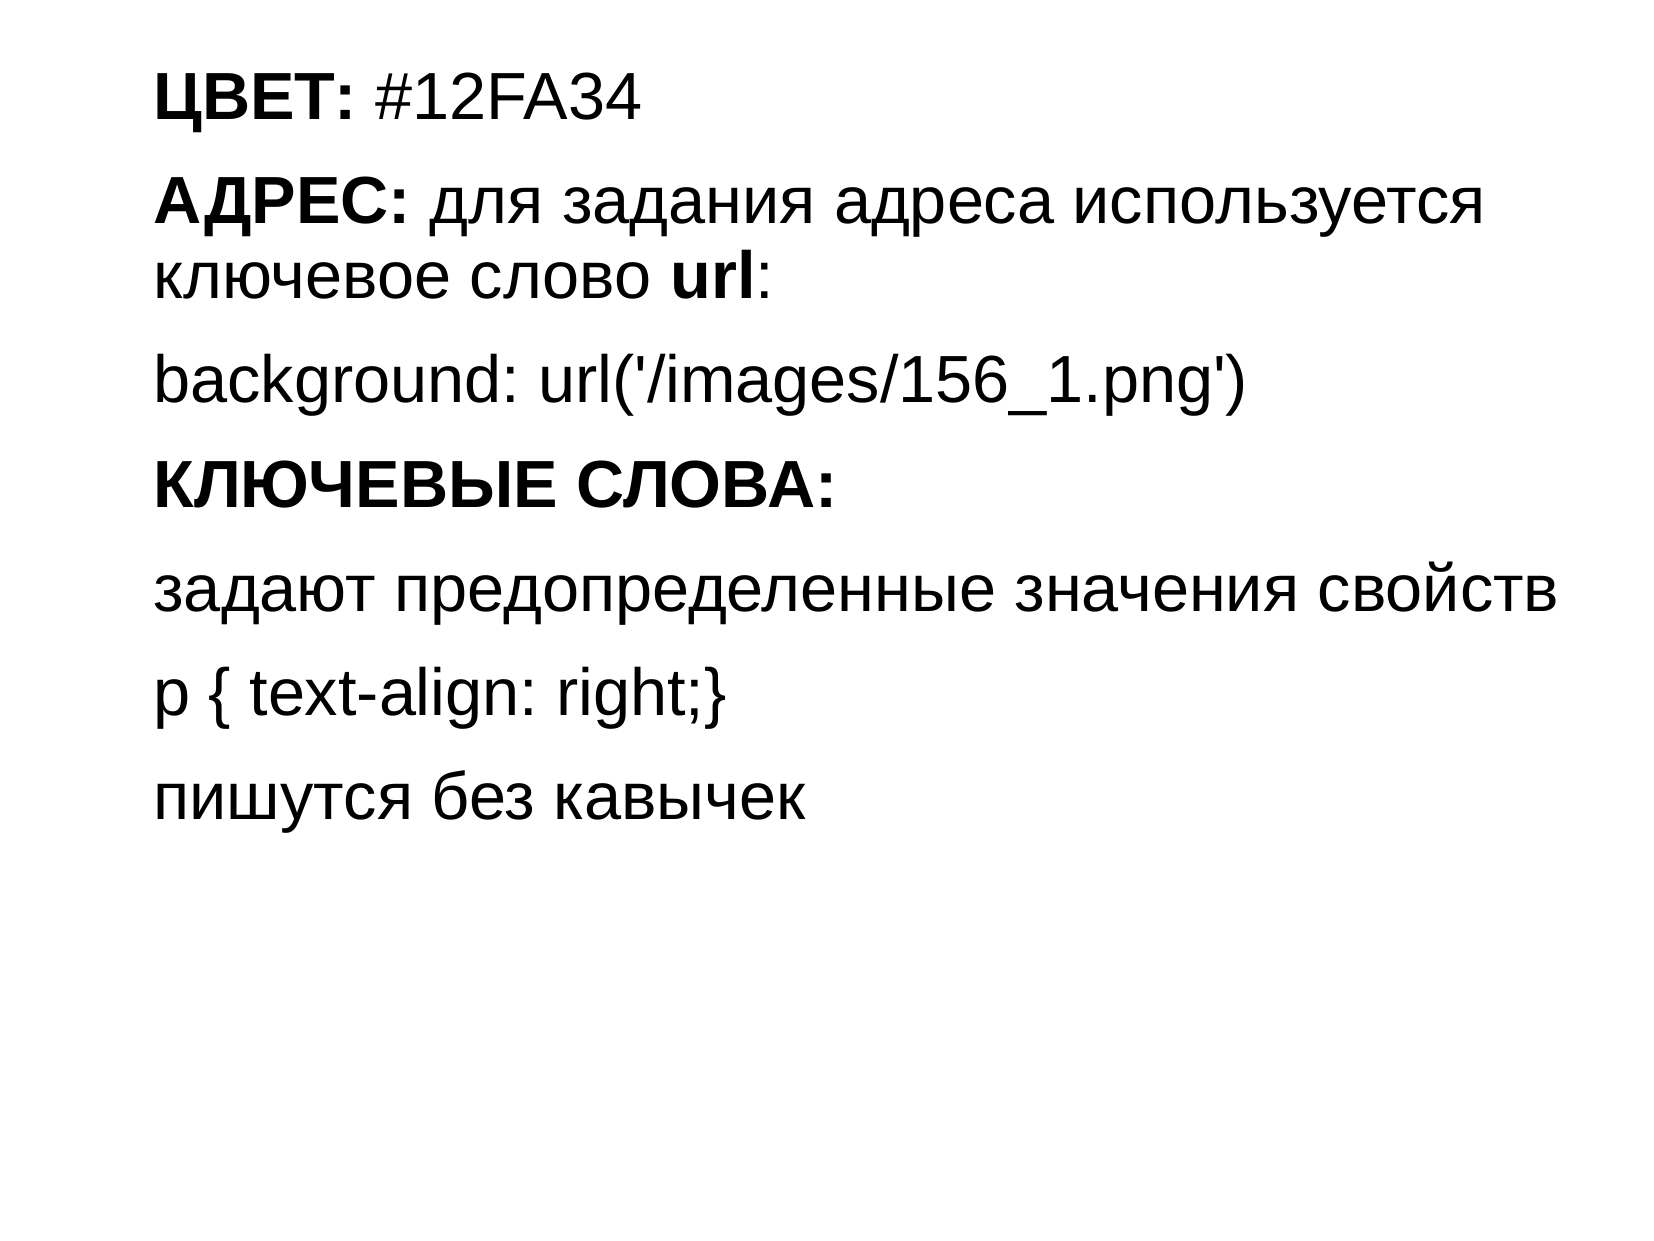

# ЦВЕТ: #12FA34
АДРЕС: для задания адреса используется ключевое слово url:
background: url('/images/156_1.png')
КЛЮЧЕВЫЕ СЛОВА:
задают предопределенные значения свойств
p { text-align: right;}
пишутся без кавычек